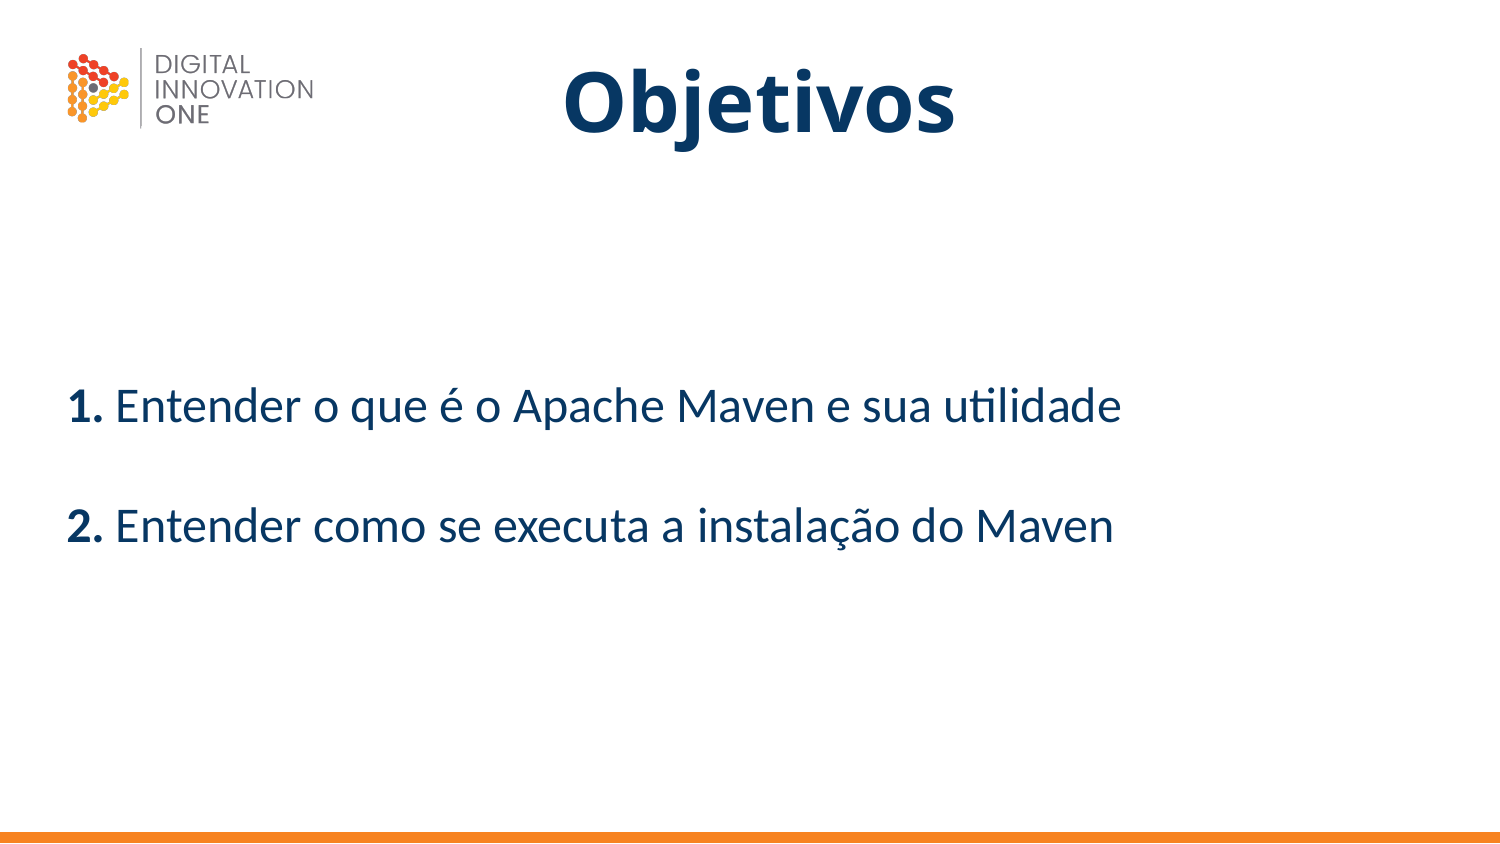

# Objetivos
1. Entender o que é o Apache Maven e sua utilidade
2. Entender como se executa a instalação do Maven